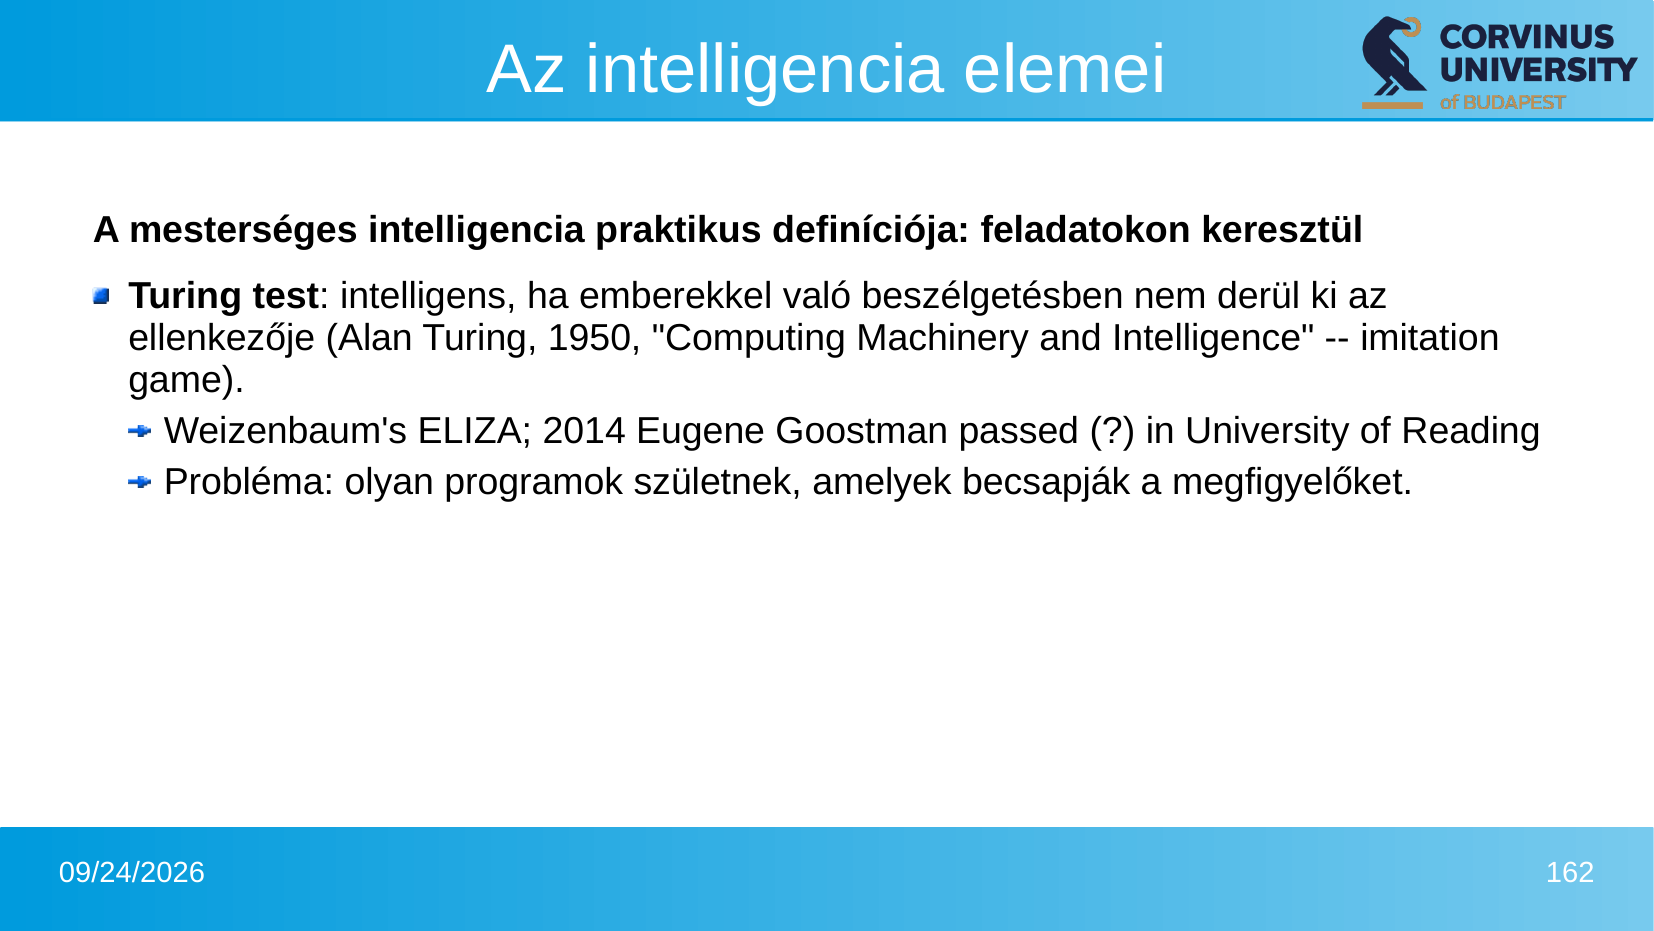

# Az intelligencia elemei
A mesterséges intelligencia praktikus definíciója: feladatokon keresztül
Turing test: intelligens, ha emberekkel való beszélgetésben nem derül ki az ellenkezője (Alan Turing, 1950, "Computing Machinery and Intelligence" -- imitation game).
Weizenbaum's ELIZA; 2014 Eugene Goostman passed (?) in University of Reading
Probléma: olyan programok születnek, amelyek becsapják a megfigyelőket.
162